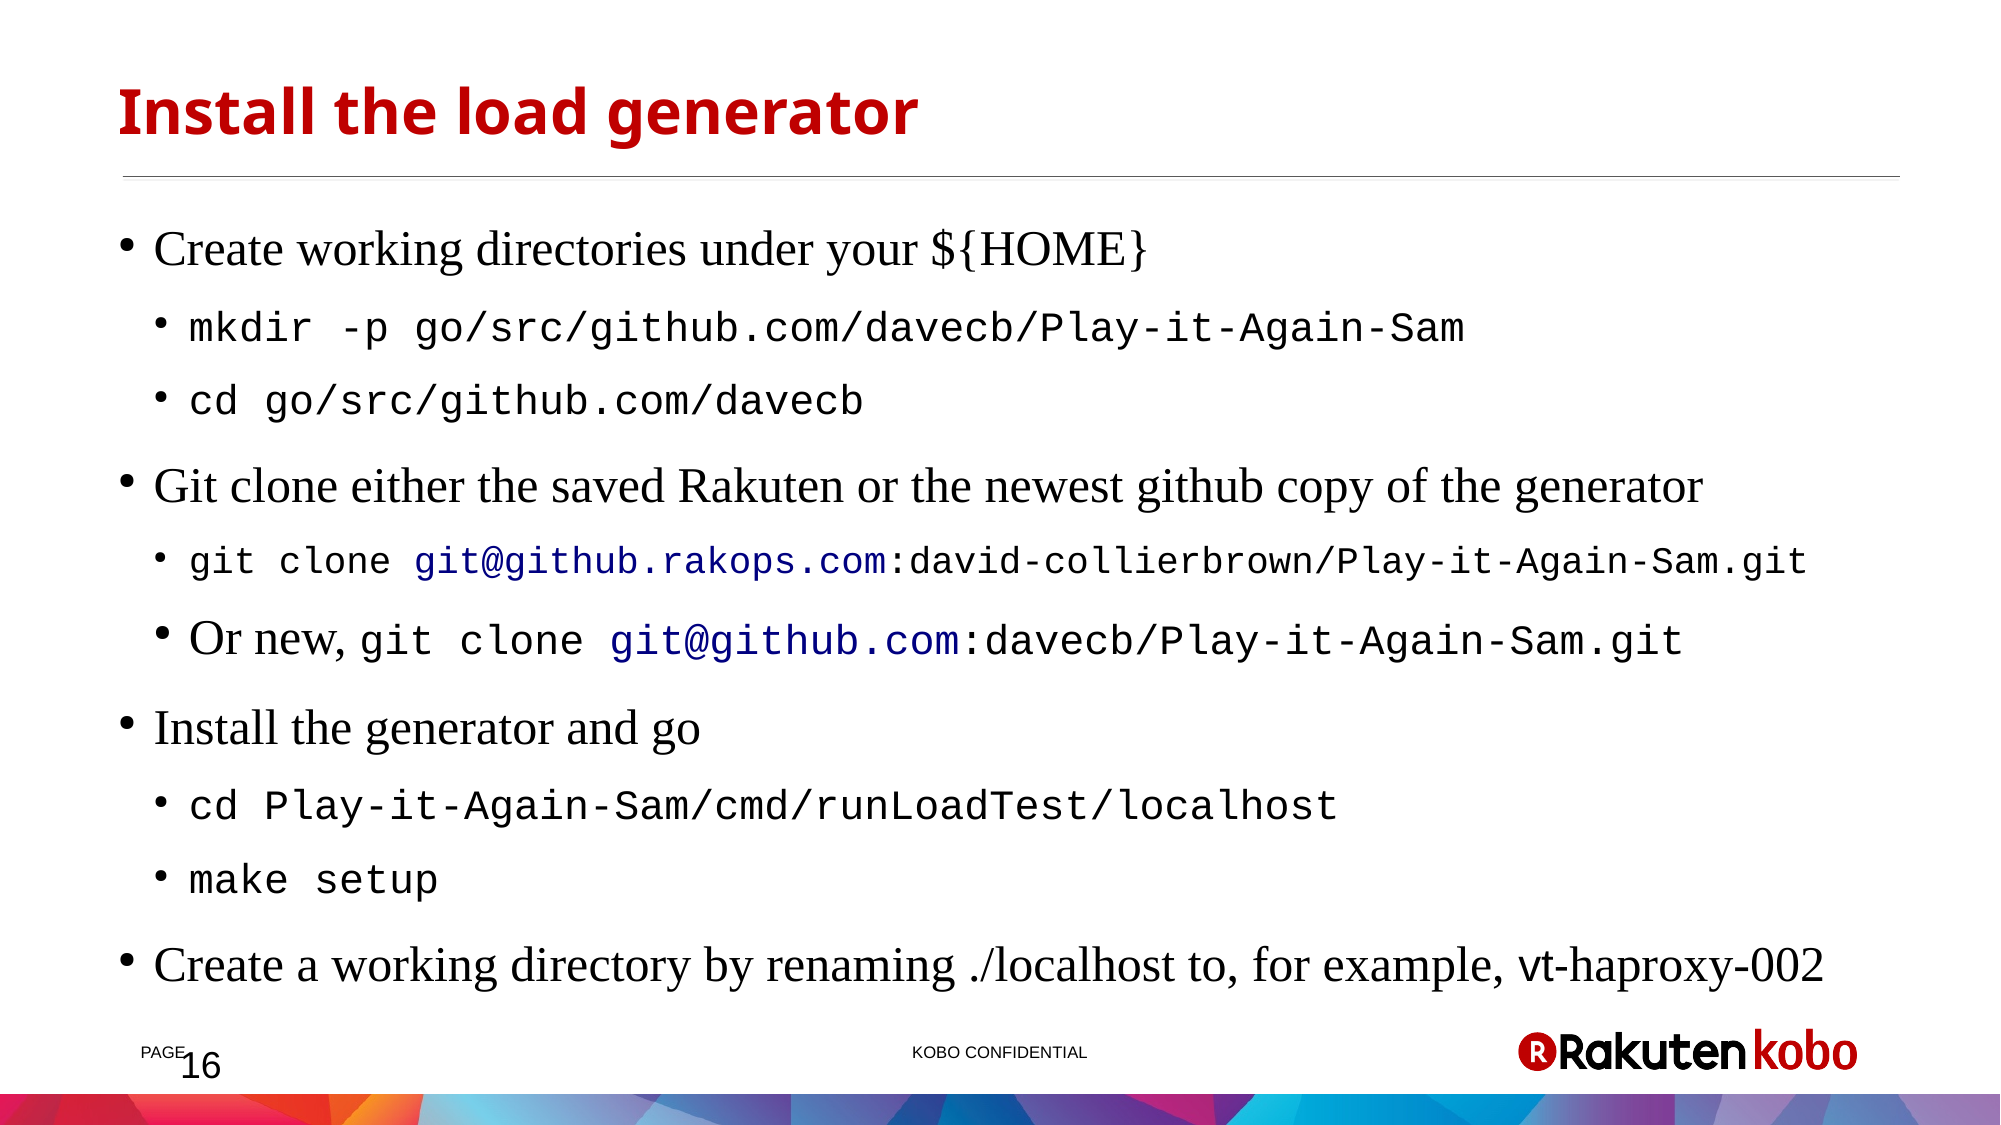

# Install the load generator
Create working directories under your ${HOME}
mkdir -p go/src/github.com/davecb/Play-it-Again-Sam
cd go/src/github.com/davecb
Git clone either the saved Rakuten or the newest github copy of the generator
git clone git@github.rakops.com:david-collierbrown/Play-it-Again-Sam.git
Or new, git clone git@github.com:davecb/Play-it-Again-Sam.git
Install the generator and go
cd Play-it-Again-Sam/cmd/runLoadTest/localhost
make setup
Create a working directory by renaming ./localhost to, for example, vt-haproxy-002